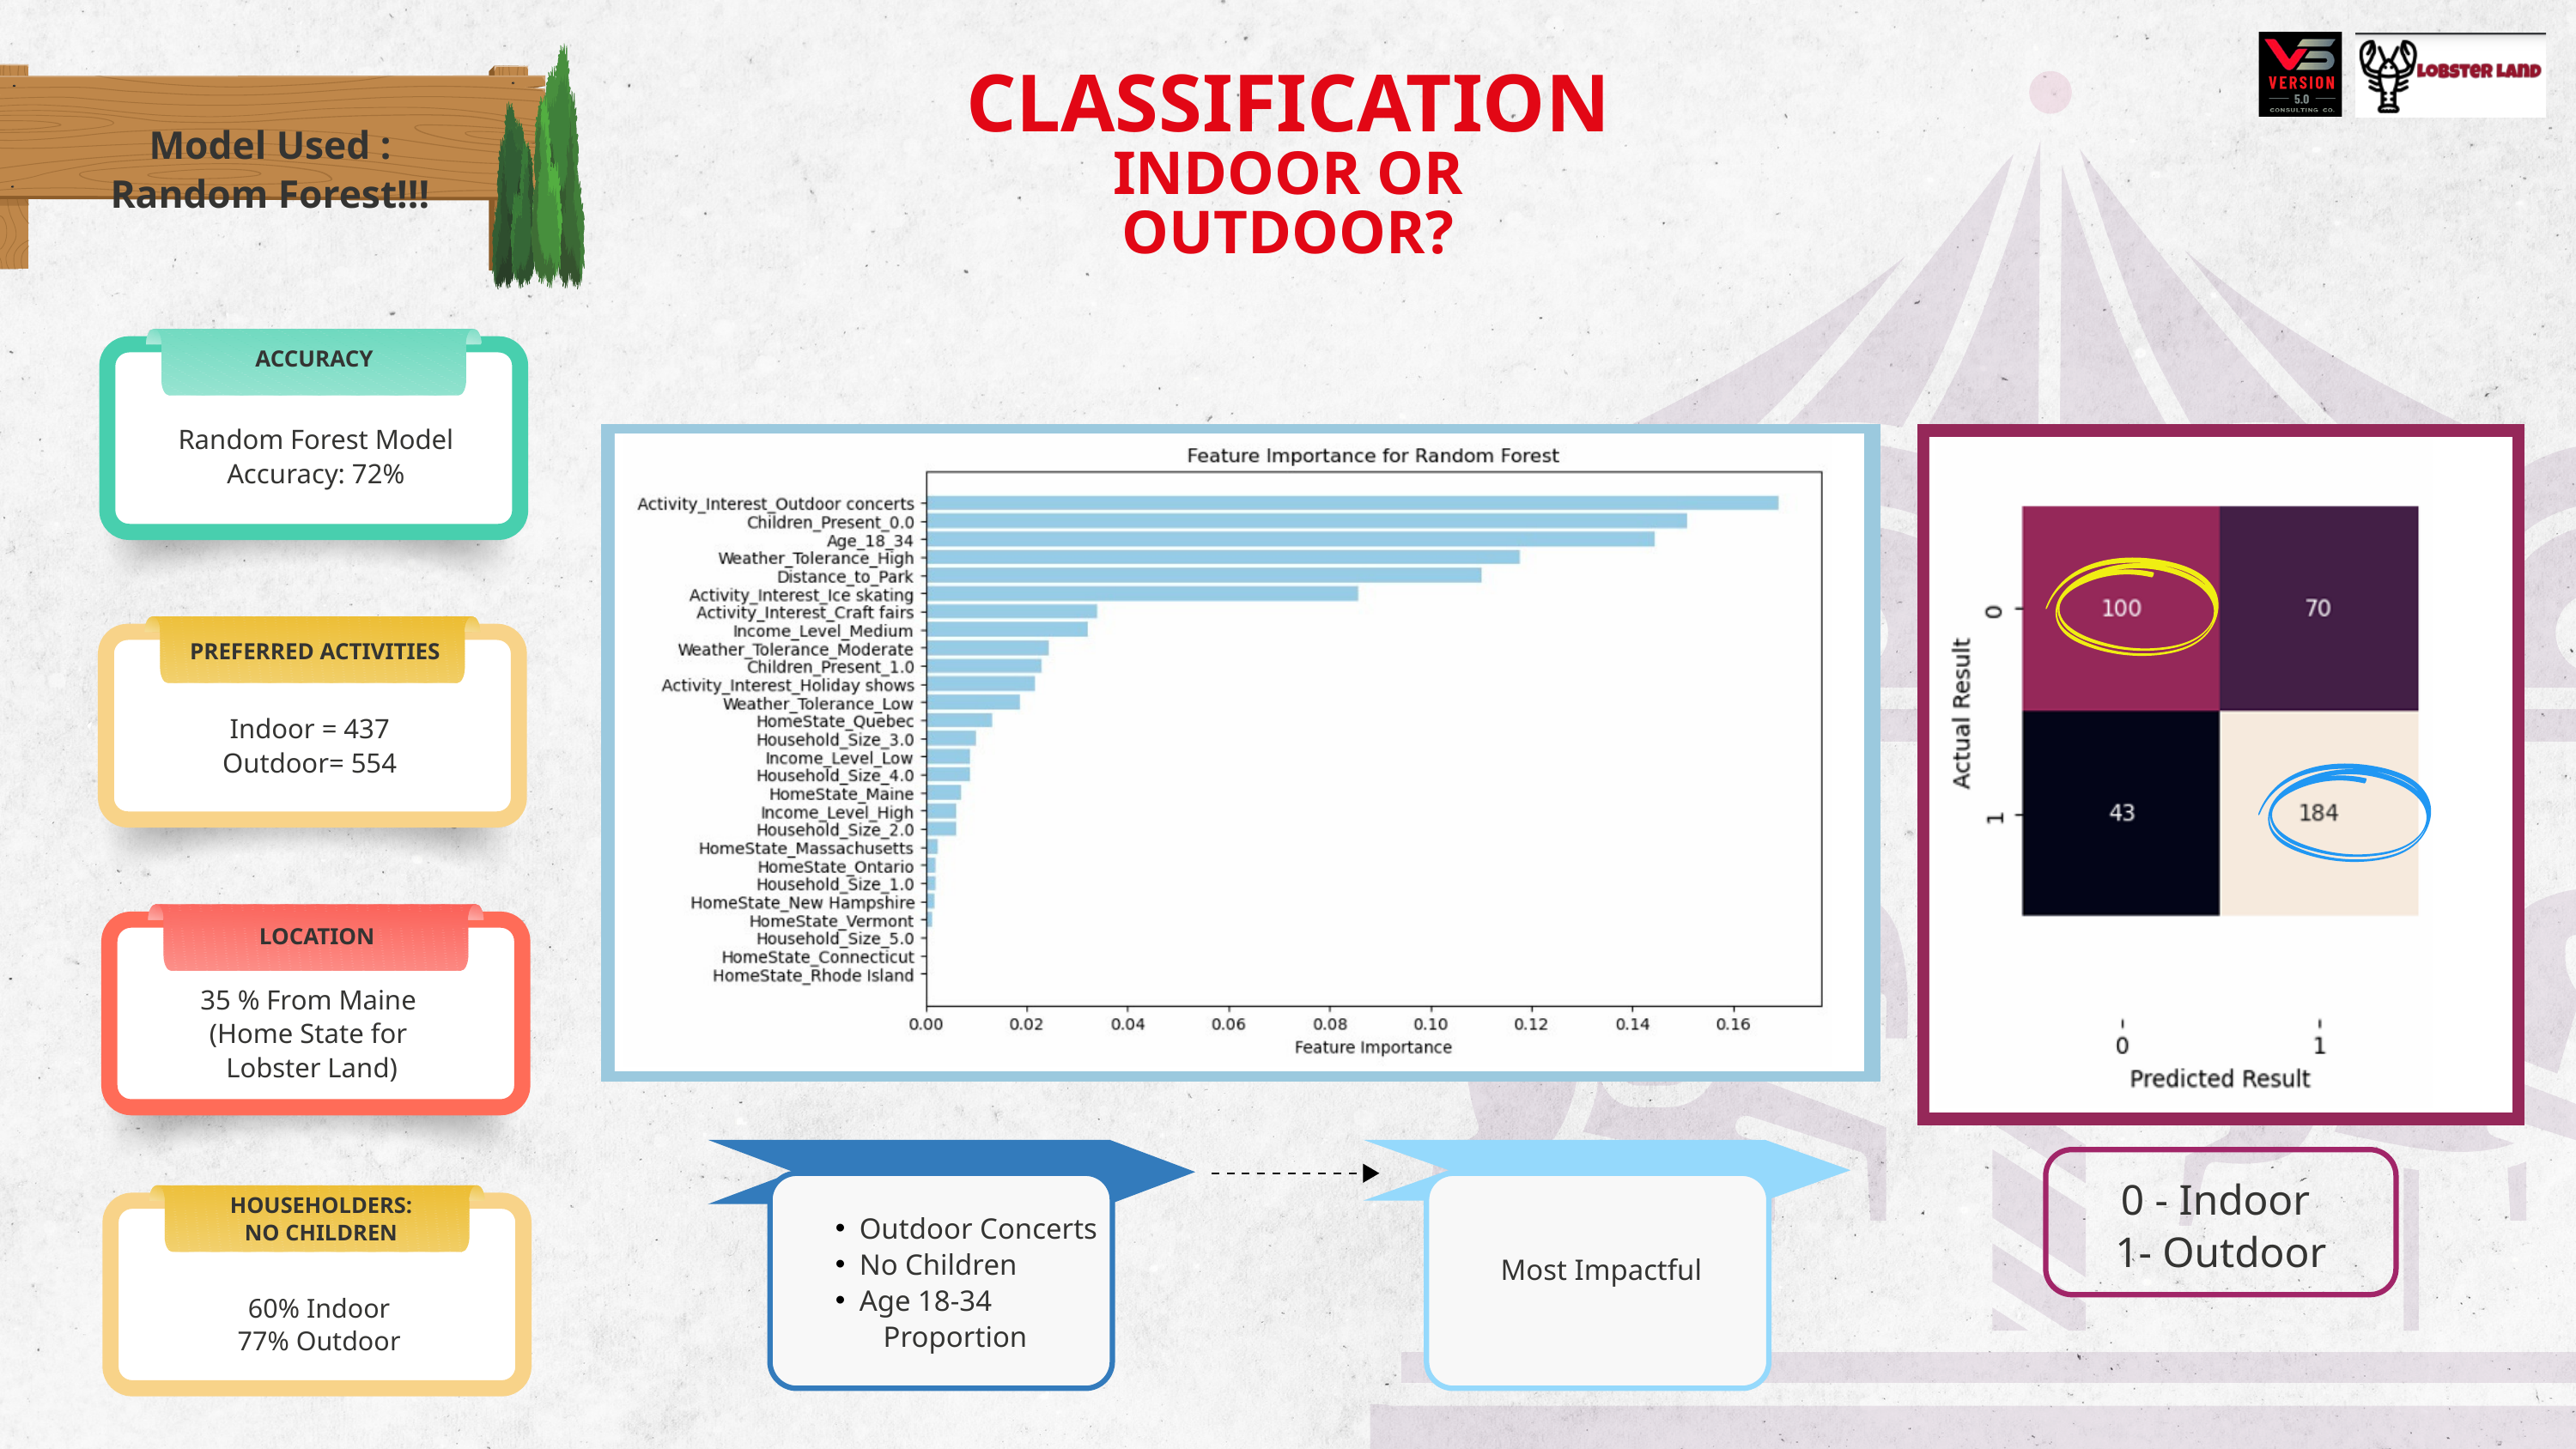

CLASSIFICATION
INDOOR OR OUTDOOR?
Model Used :
Random Forest!!!
ACCURACY
Random Forest Model
Accuracy: 72%
PREFERRED ACTIVITIES
Indoor = 437
Outdoor= 554
LOCATION
35 % From Maine
(Home State for
Lobster Land)
0 - Indoor
1- Outdoor
HOUSEHOLDERS:
NO CHILDREN
60% Indoor
77% Outdoor
Outdoor Concerts
No Children
Age 18-34 Proportion
 Most Impactful